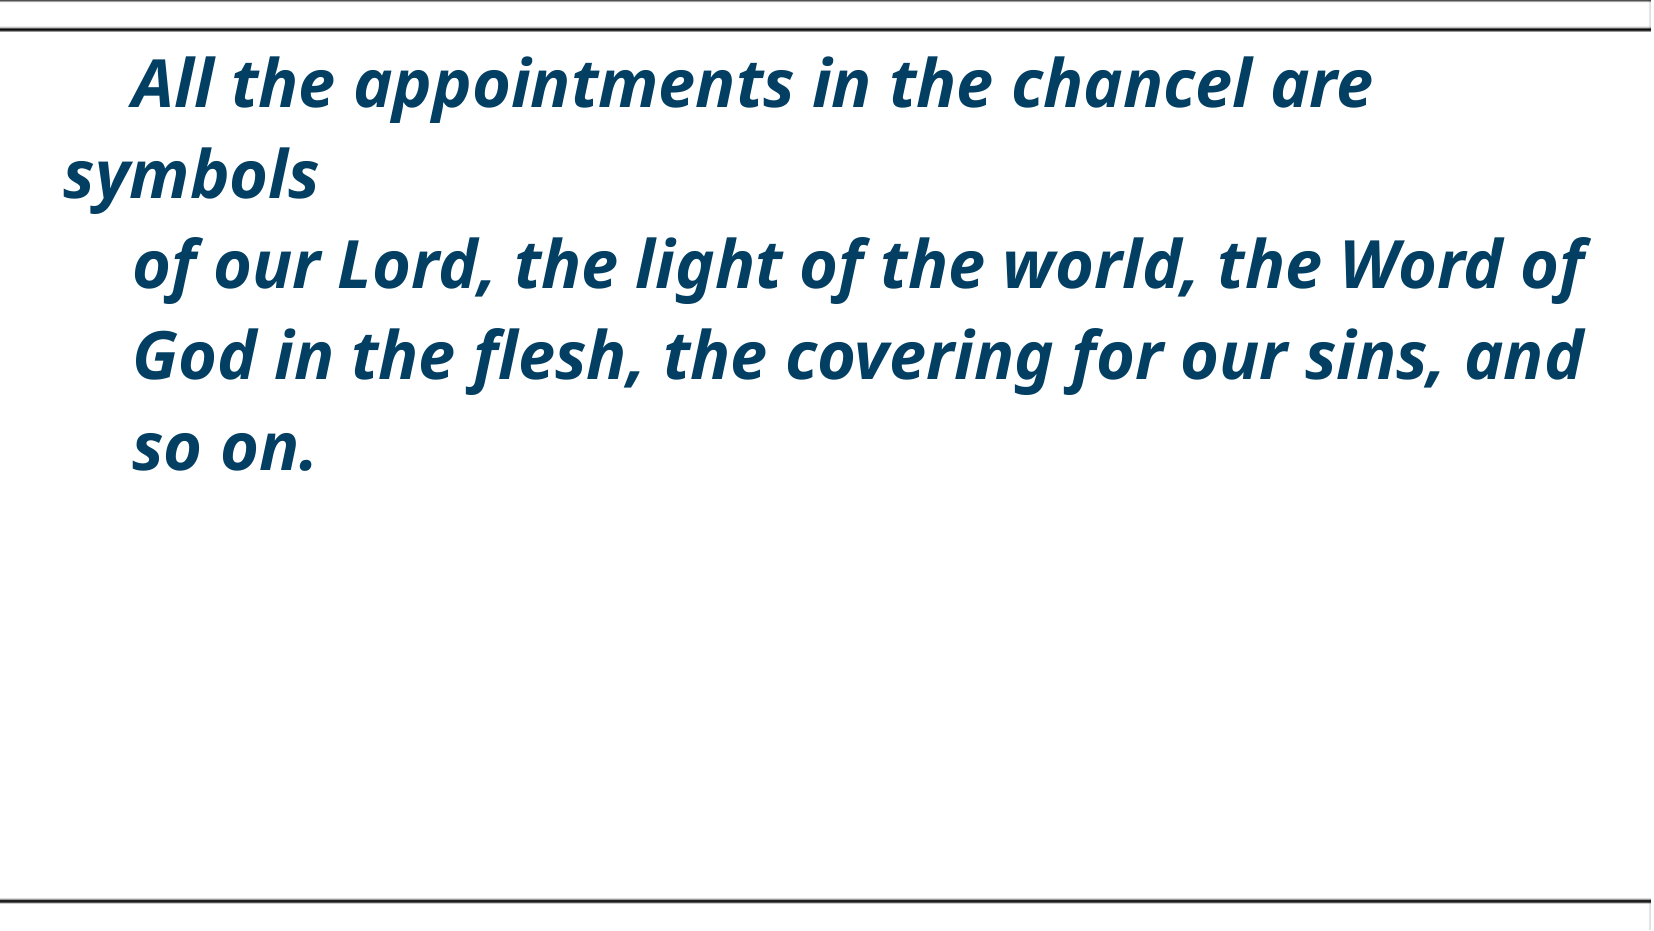

All the appointments in the chancel are symbols
 of our Lord, the light of the world, the Word of
 God in the flesh, the covering for our sins, and
 so on.